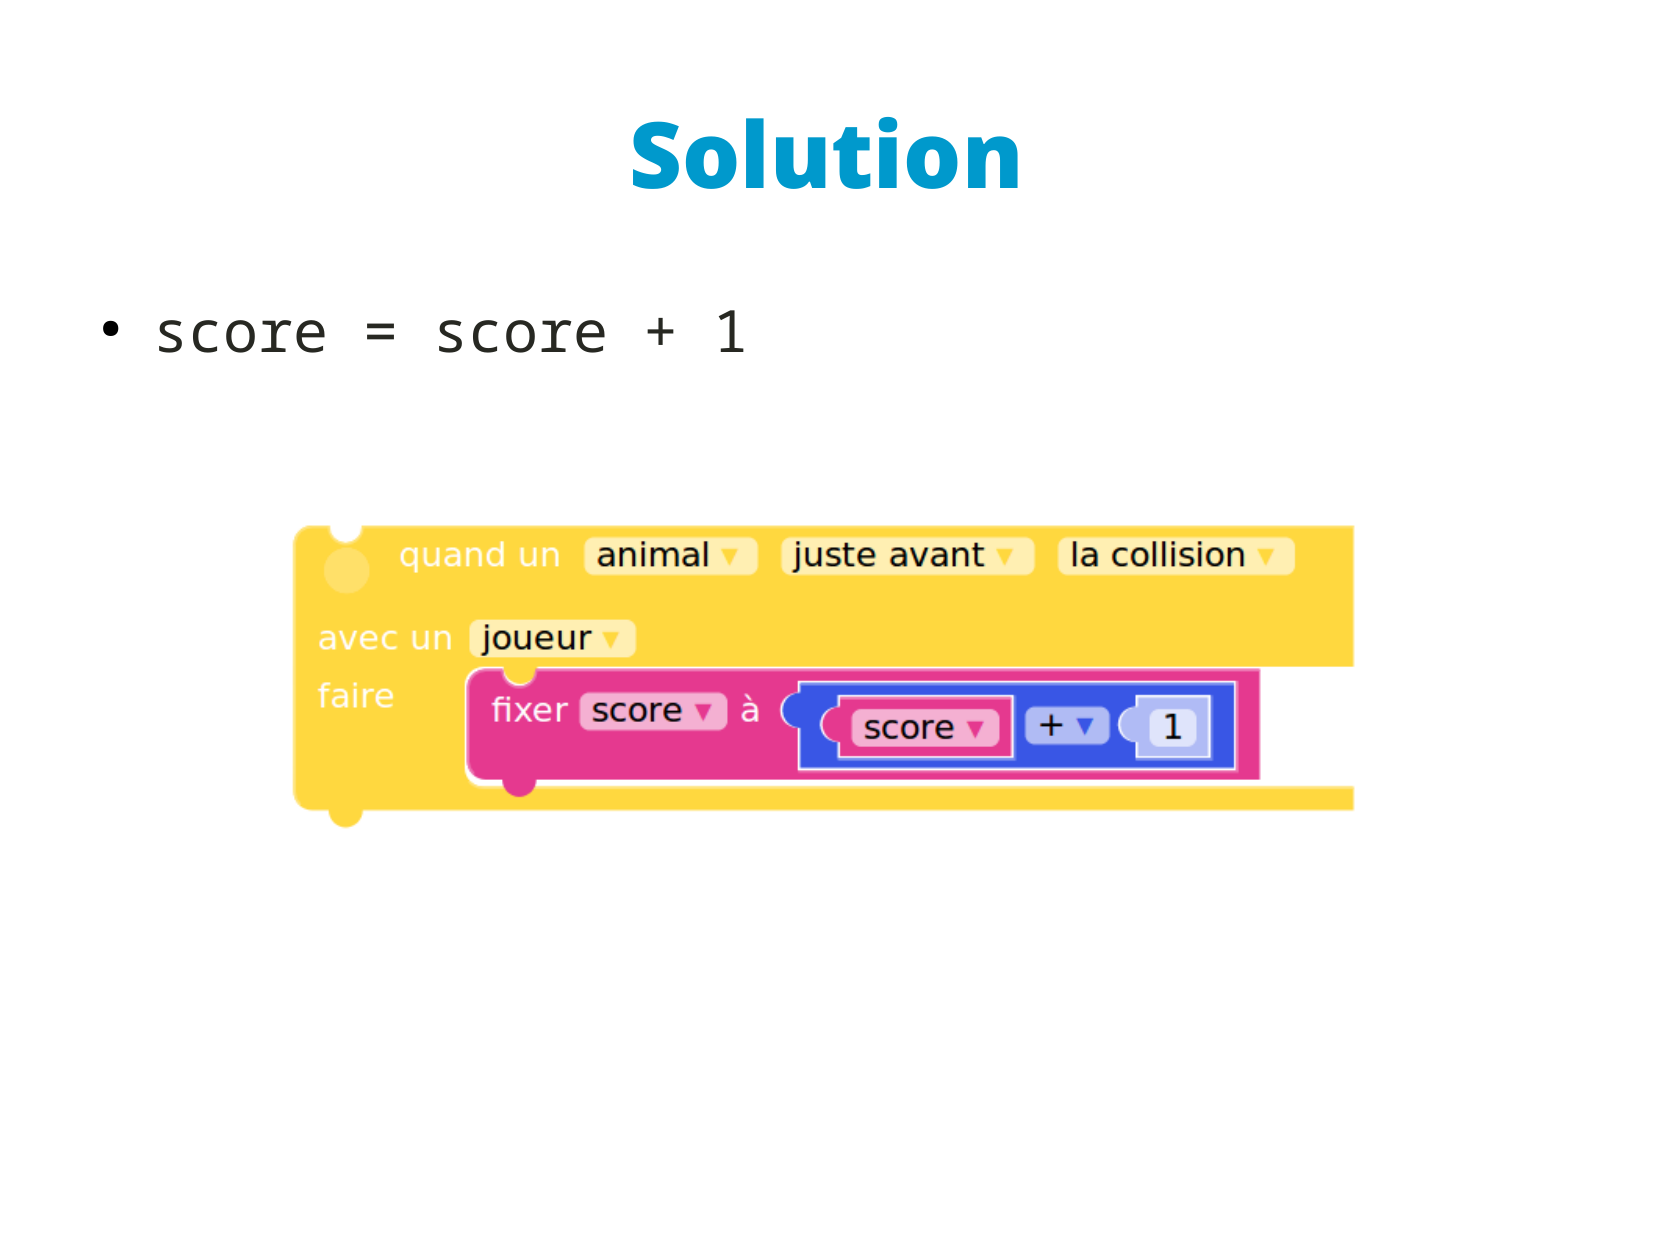

# Solution
score = score + 1